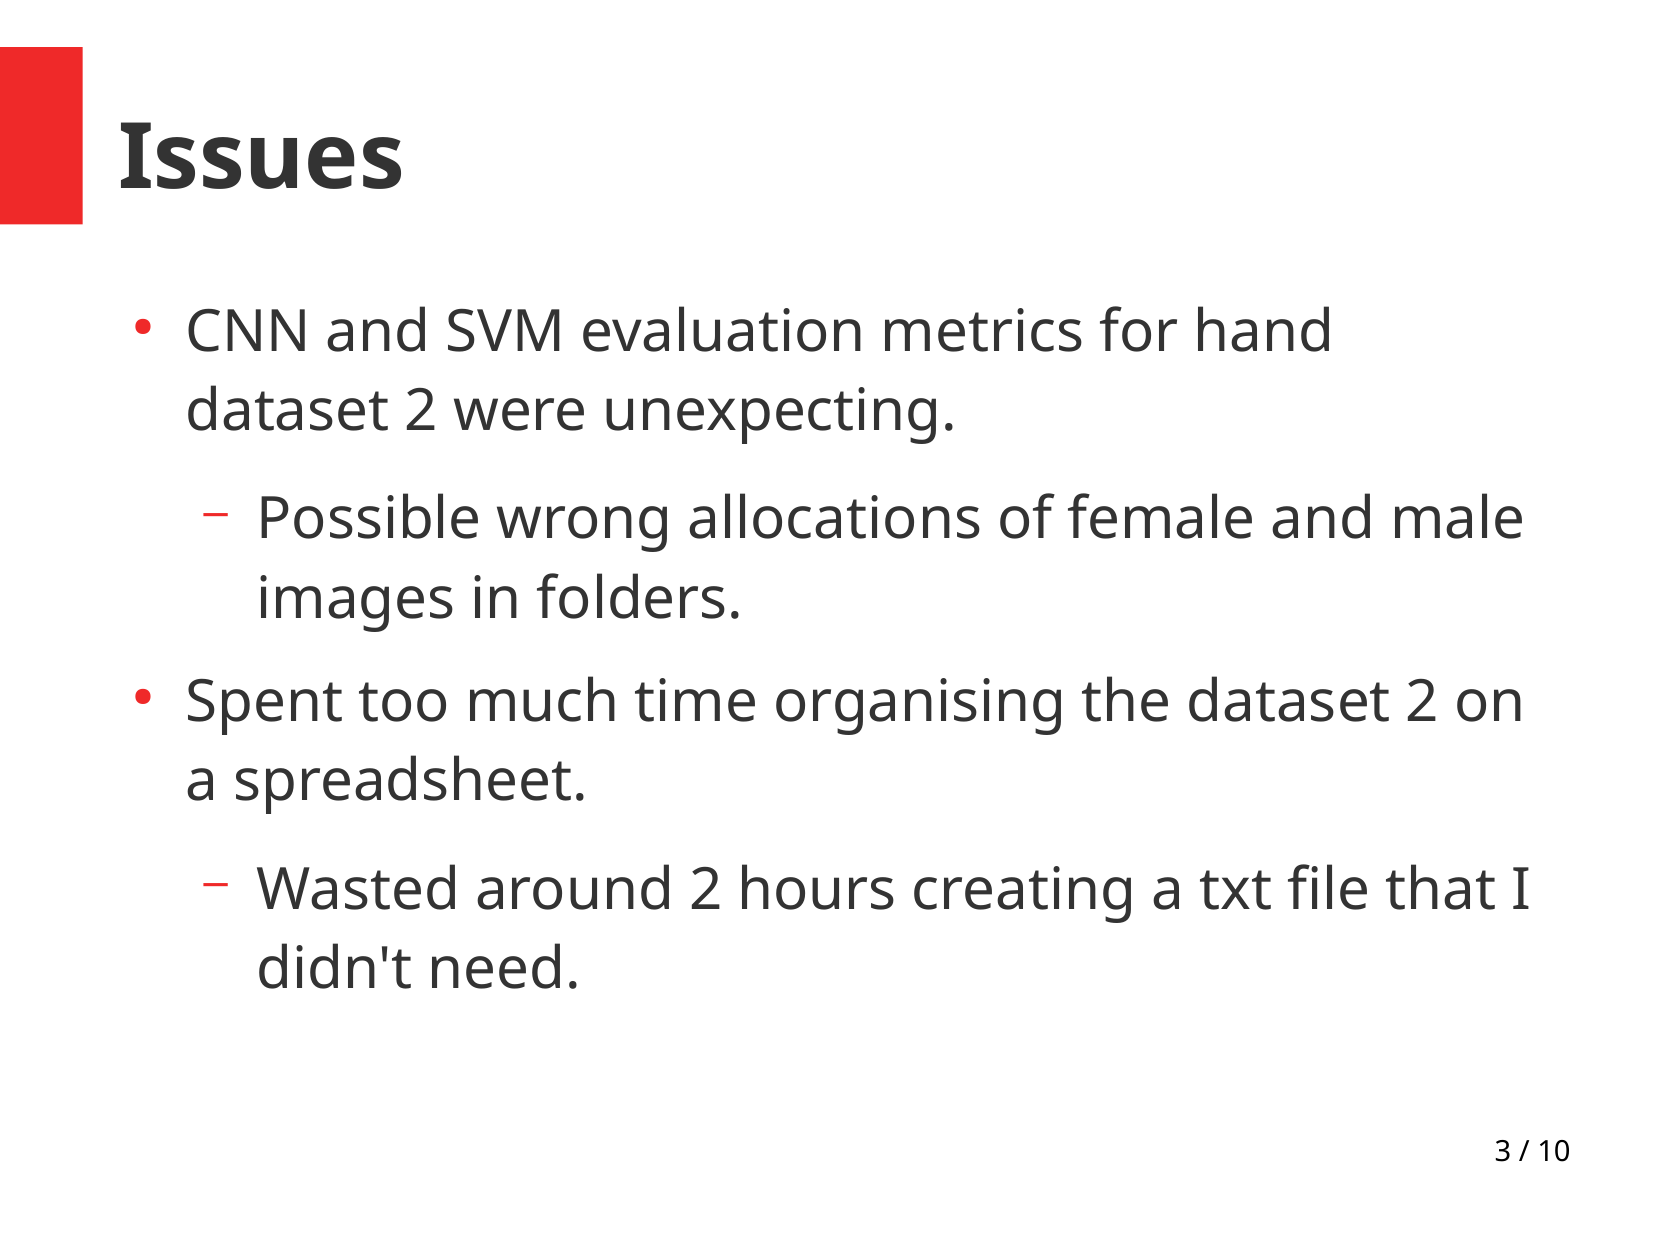

# Issues
CNN and SVM evaluation metrics for hand dataset 2 were unexpecting.
Possible wrong allocations of female and male images in folders.
Spent too much time organising the dataset 2 on a spreadsheet.
Wasted around 2 hours creating a txt file that I didn't need.
3